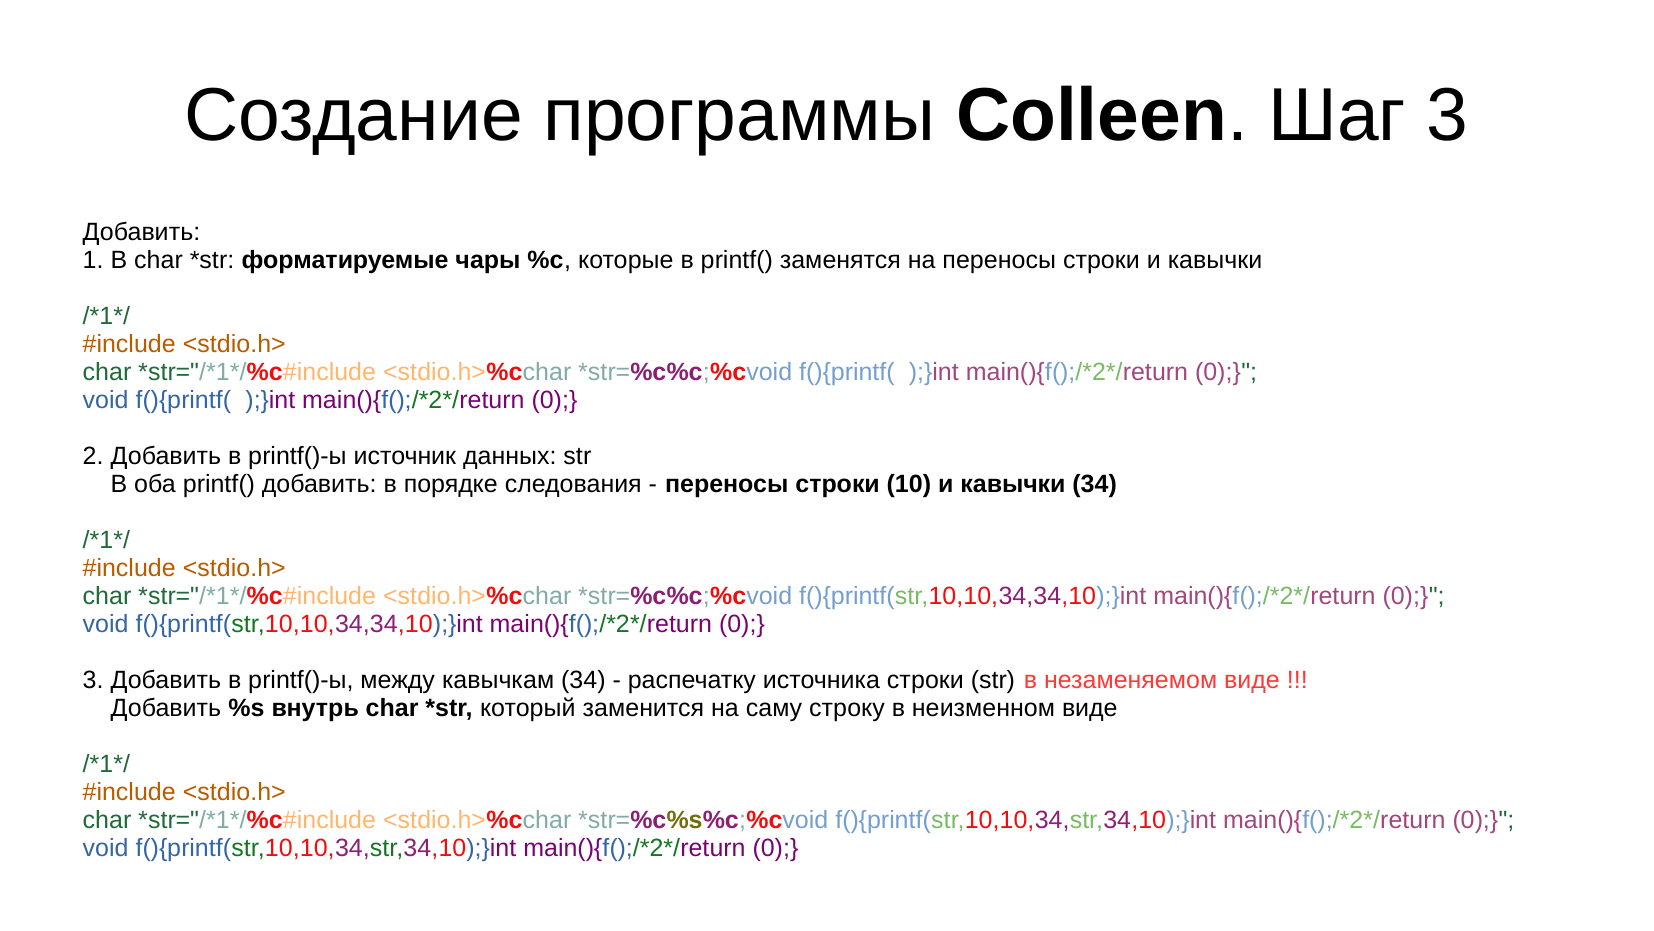

# Создание программы Colleen. Шаг 3
Добавить:
1. В char *str: форматируемые чары %c, которые в printf() заменятся на переносы строки и кавычки
/*1*/
#include <stdio.h>
char *str="/*1*/%с#include <stdio.h>%сchar *str=%с%с;%сvoid f(){printf( );}int main(){f();/*2*/return (0);}";
void f(){printf( );}int main(){f();/*2*/return (0);}
2. Добавить в printf()-ы источник данных: str
 В оба printf() добавить: в порядке следования - переносы строки (10) и кавычки (34)
/*1*/
#include <stdio.h>
char *str="/*1*/%с#include <stdio.h>%сchar *str=%с%с;%сvoid f(){printf(str,10,10,34,34,10);}int main(){f();/*2*/return (0);}";
void f(){printf(str,10,10,34,34,10);}int main(){f();/*2*/return (0);}
3. Добавить в printf()-ы, между кавычкам (34) - распечатку источника строки (str) в незаменяемом виде !!!
 Добавить %s внутрь char *str, который заменится на саму строку в неизменном виде
/*1*/
#include <stdio.h>
char *str="/*1*/%с#include <stdio.h>%сchar *str=%с%s%с;%сvoid f(){printf(str,10,10,34,str,34,10);}int main(){f();/*2*/return (0);}";
void f(){printf(str,10,10,34,str,34,10);}int main(){f();/*2*/return (0);}